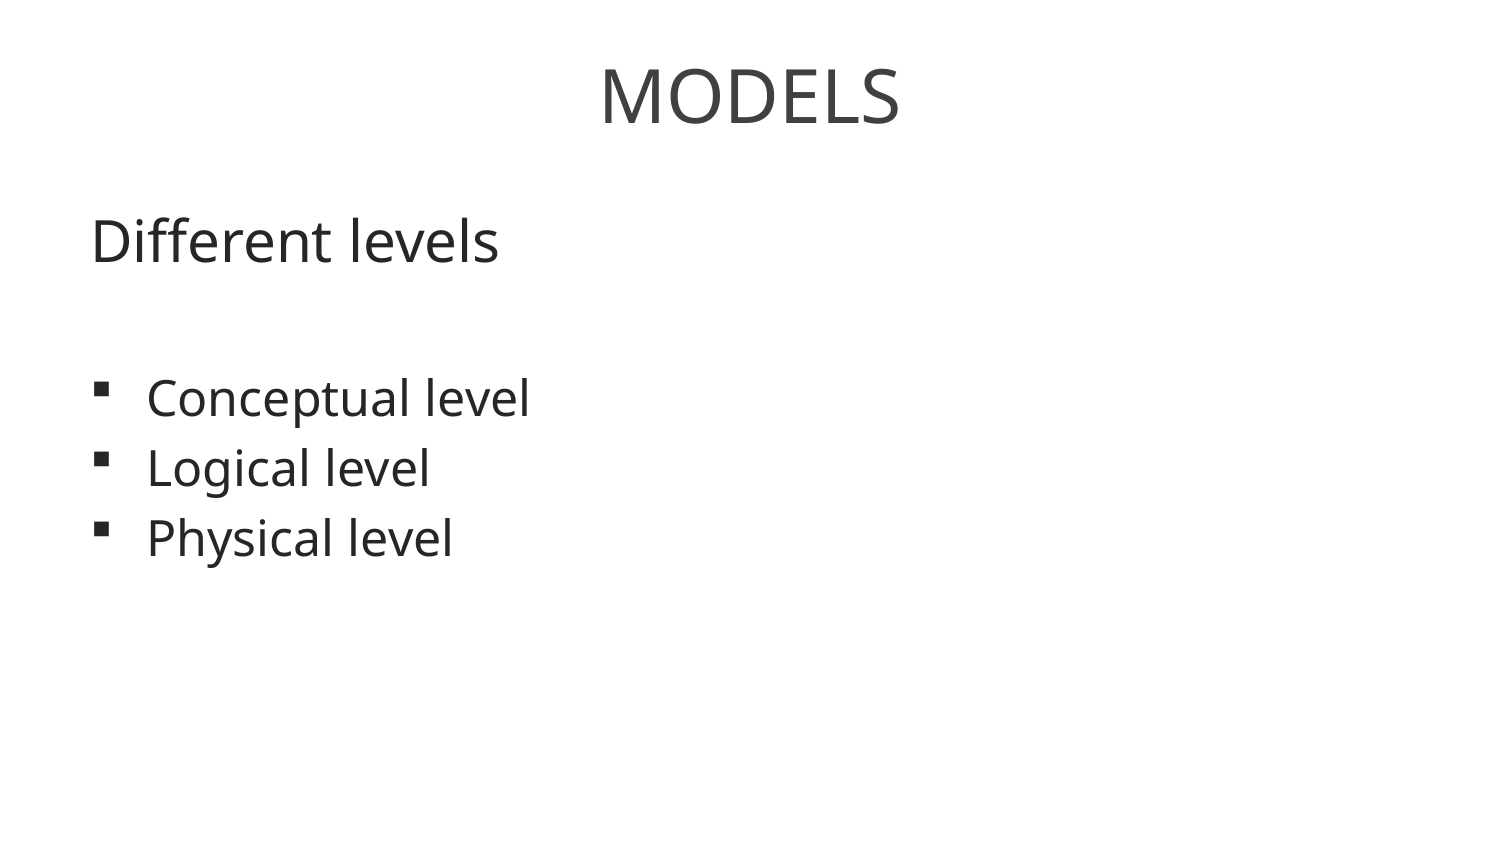

# models
Different levels
Conceptual level
Logical level
Physical level